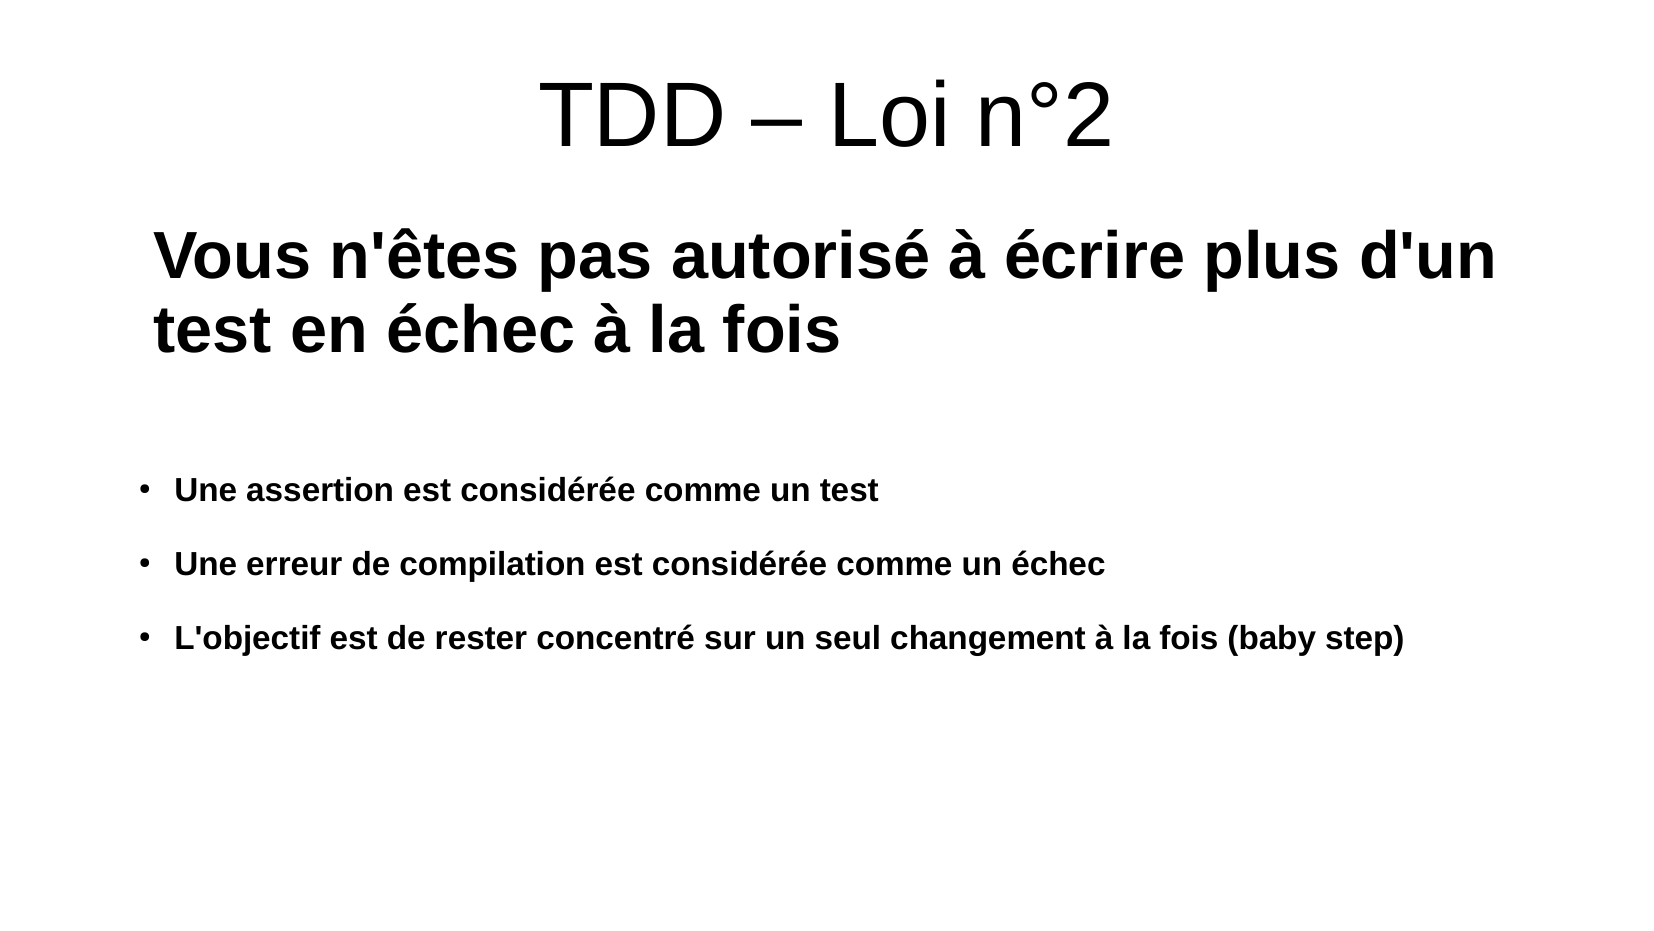

# TDD – Loi n°2
Vous n'êtes pas autorisé à écrire plus d'un test en échec à la fois
Une assertion est considérée comme un test
Une erreur de compilation est considérée comme un échec
L'objectif est de rester concentré sur un seul changement à la fois (baby step)